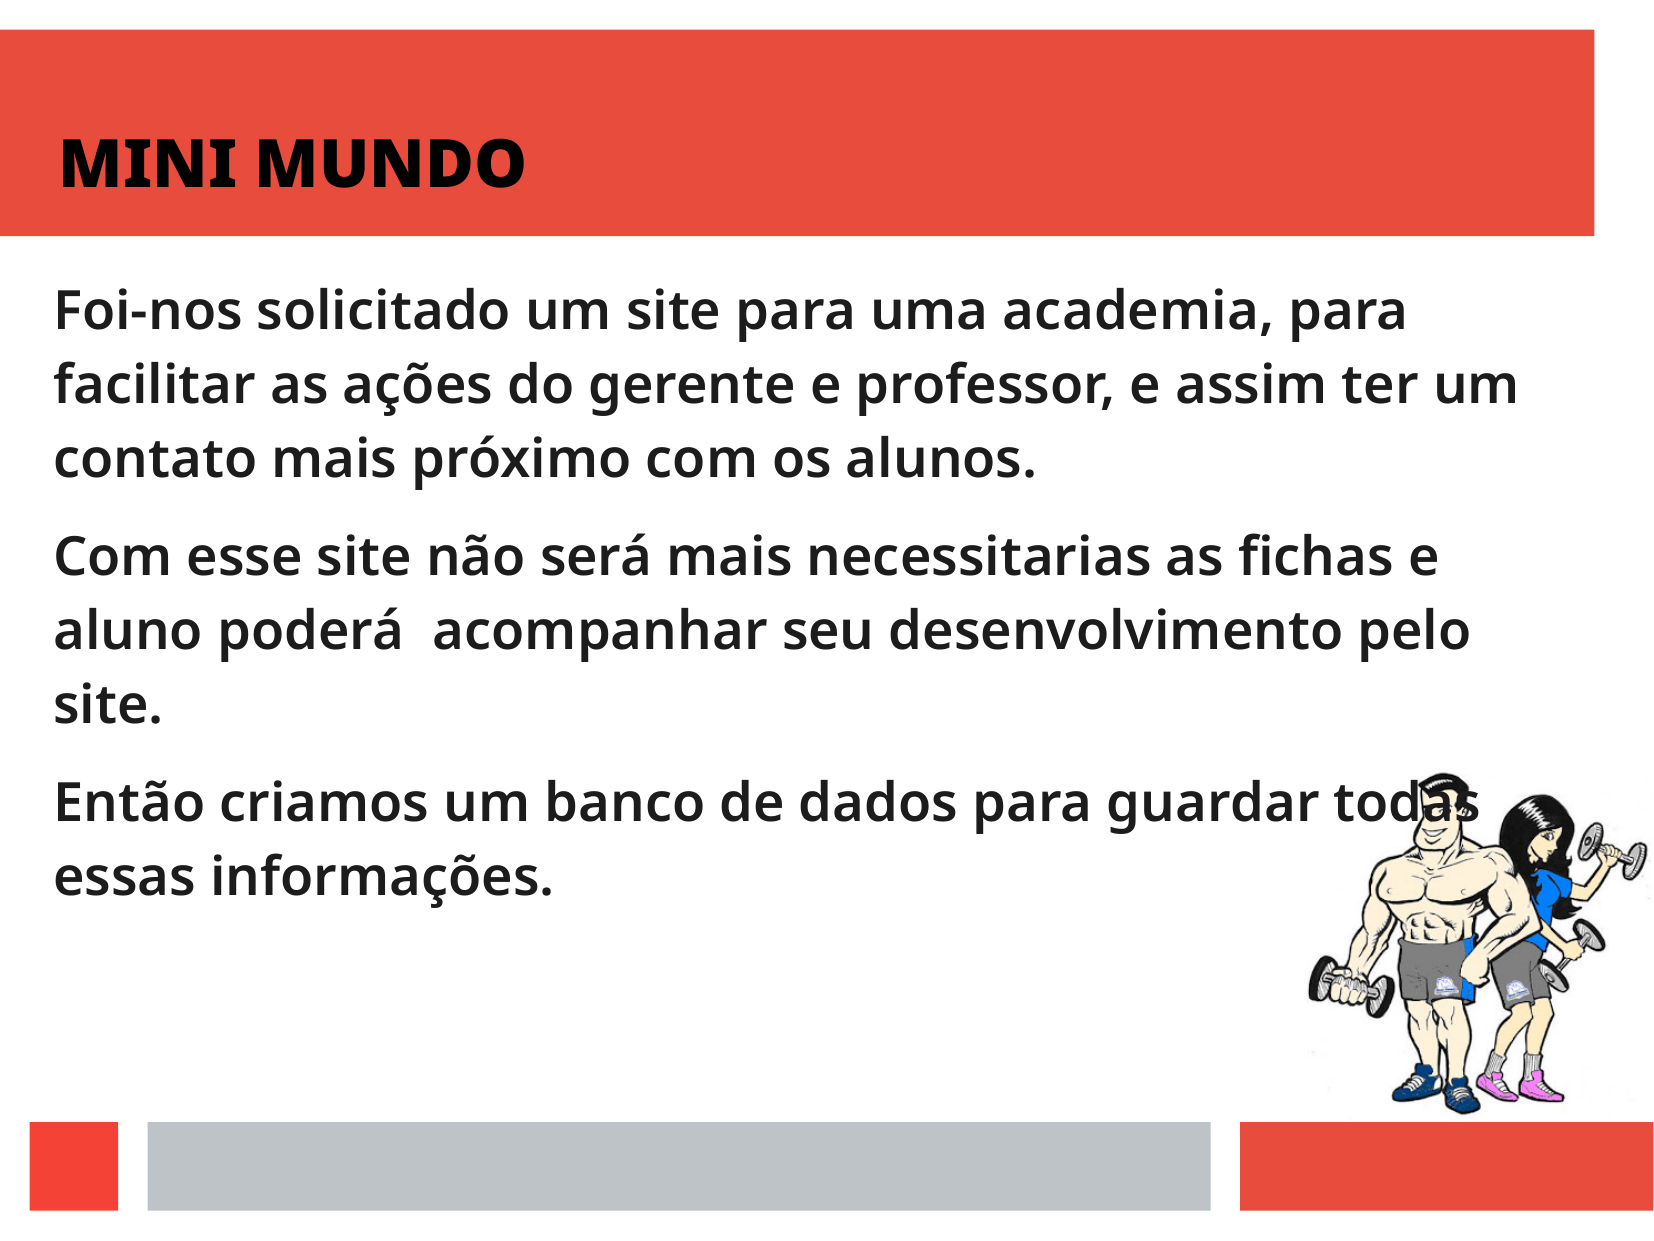

# MINI MUNDO
Foi-nos solicitado um site para uma academia, para facilitar as ações do gerente e professor, e assim ter um contato mais próximo com os alunos.
Com esse site não será mais necessitarias as fichas e aluno poderá acompanhar seu desenvolvimento pelo site.
Então criamos um banco de dados para guardar todas essas informações.